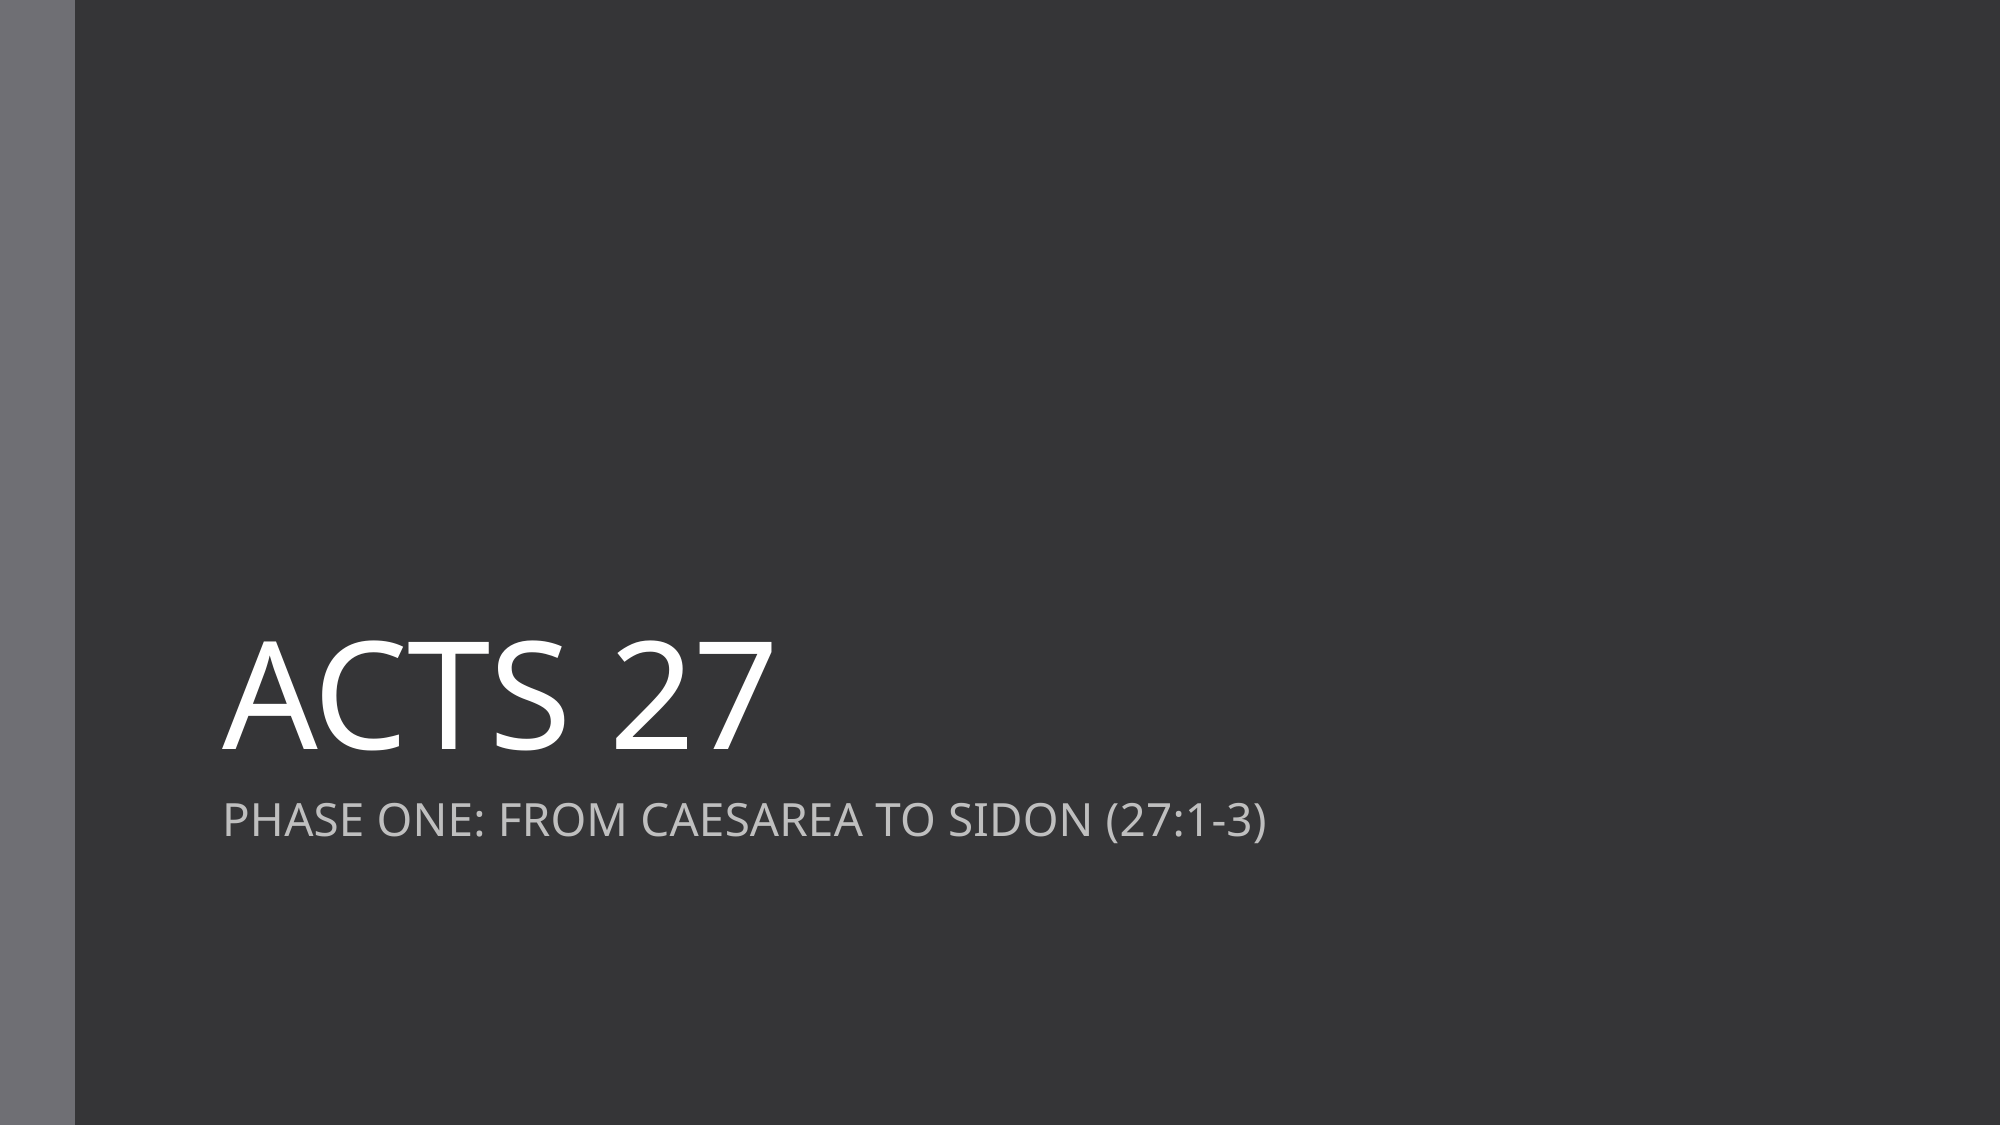

# ACTS 27
PHASE ONE: FROM CAESAREA TO SIDON (27:1-3)